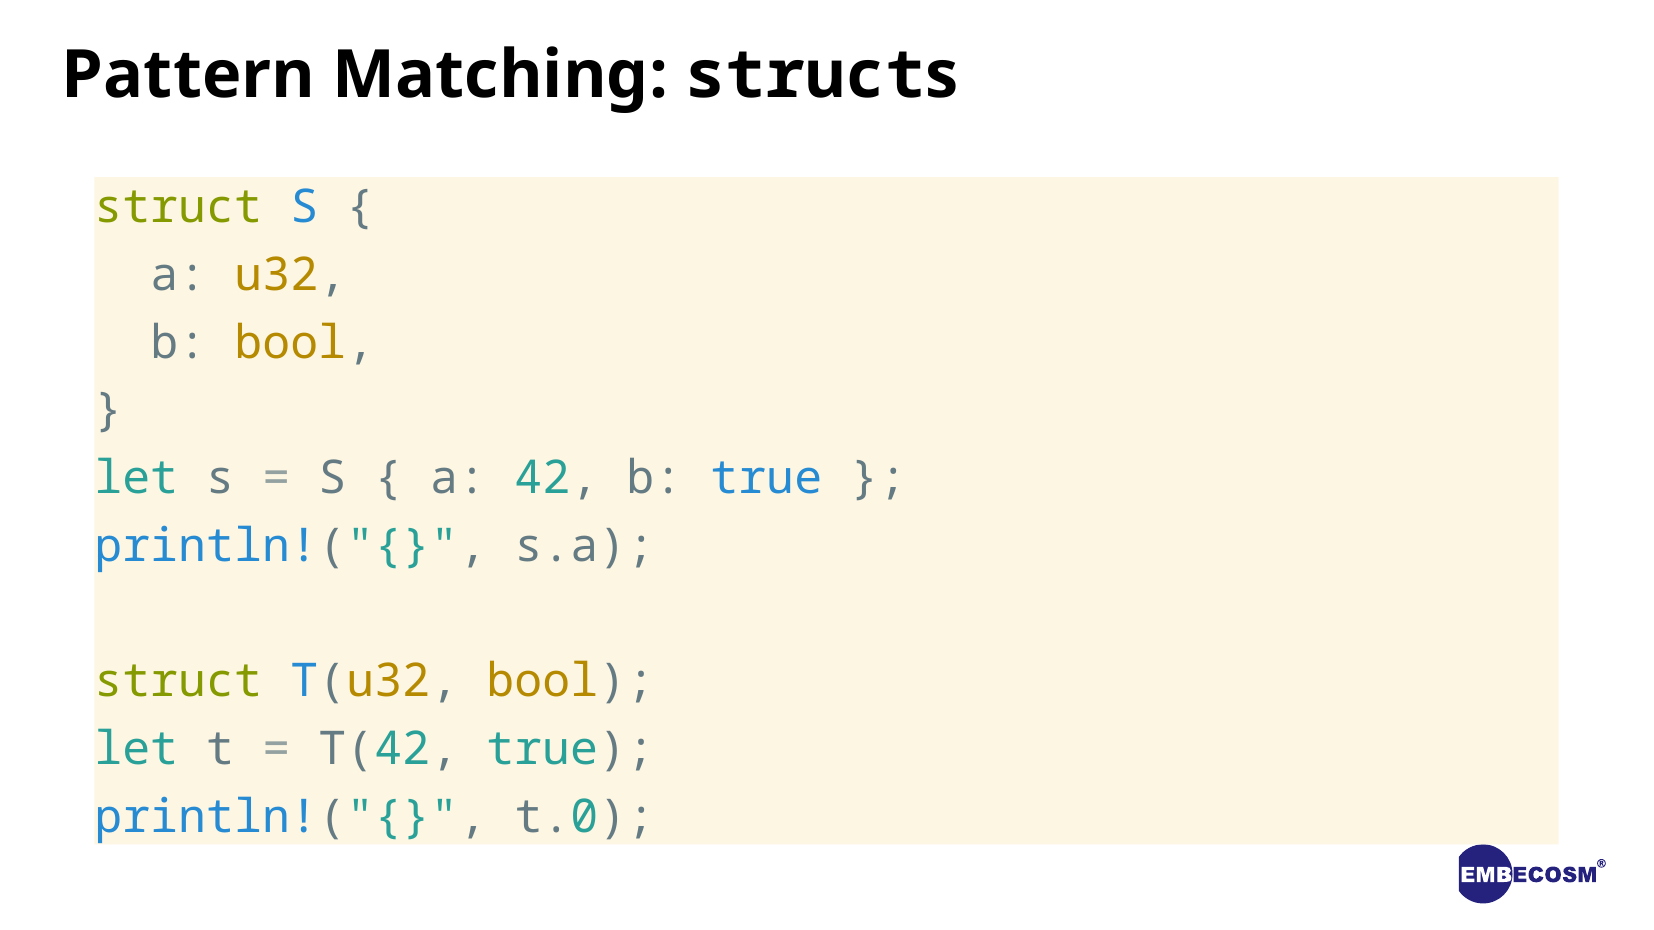

# Pattern Matching: structs
struct S {
 a: u32,
 b: bool,
}
let s = S { a: 42, b: true };
println!("{}", s.a);
struct T(u32, bool);
let t = T(42, true);
println!("{}", t.0);